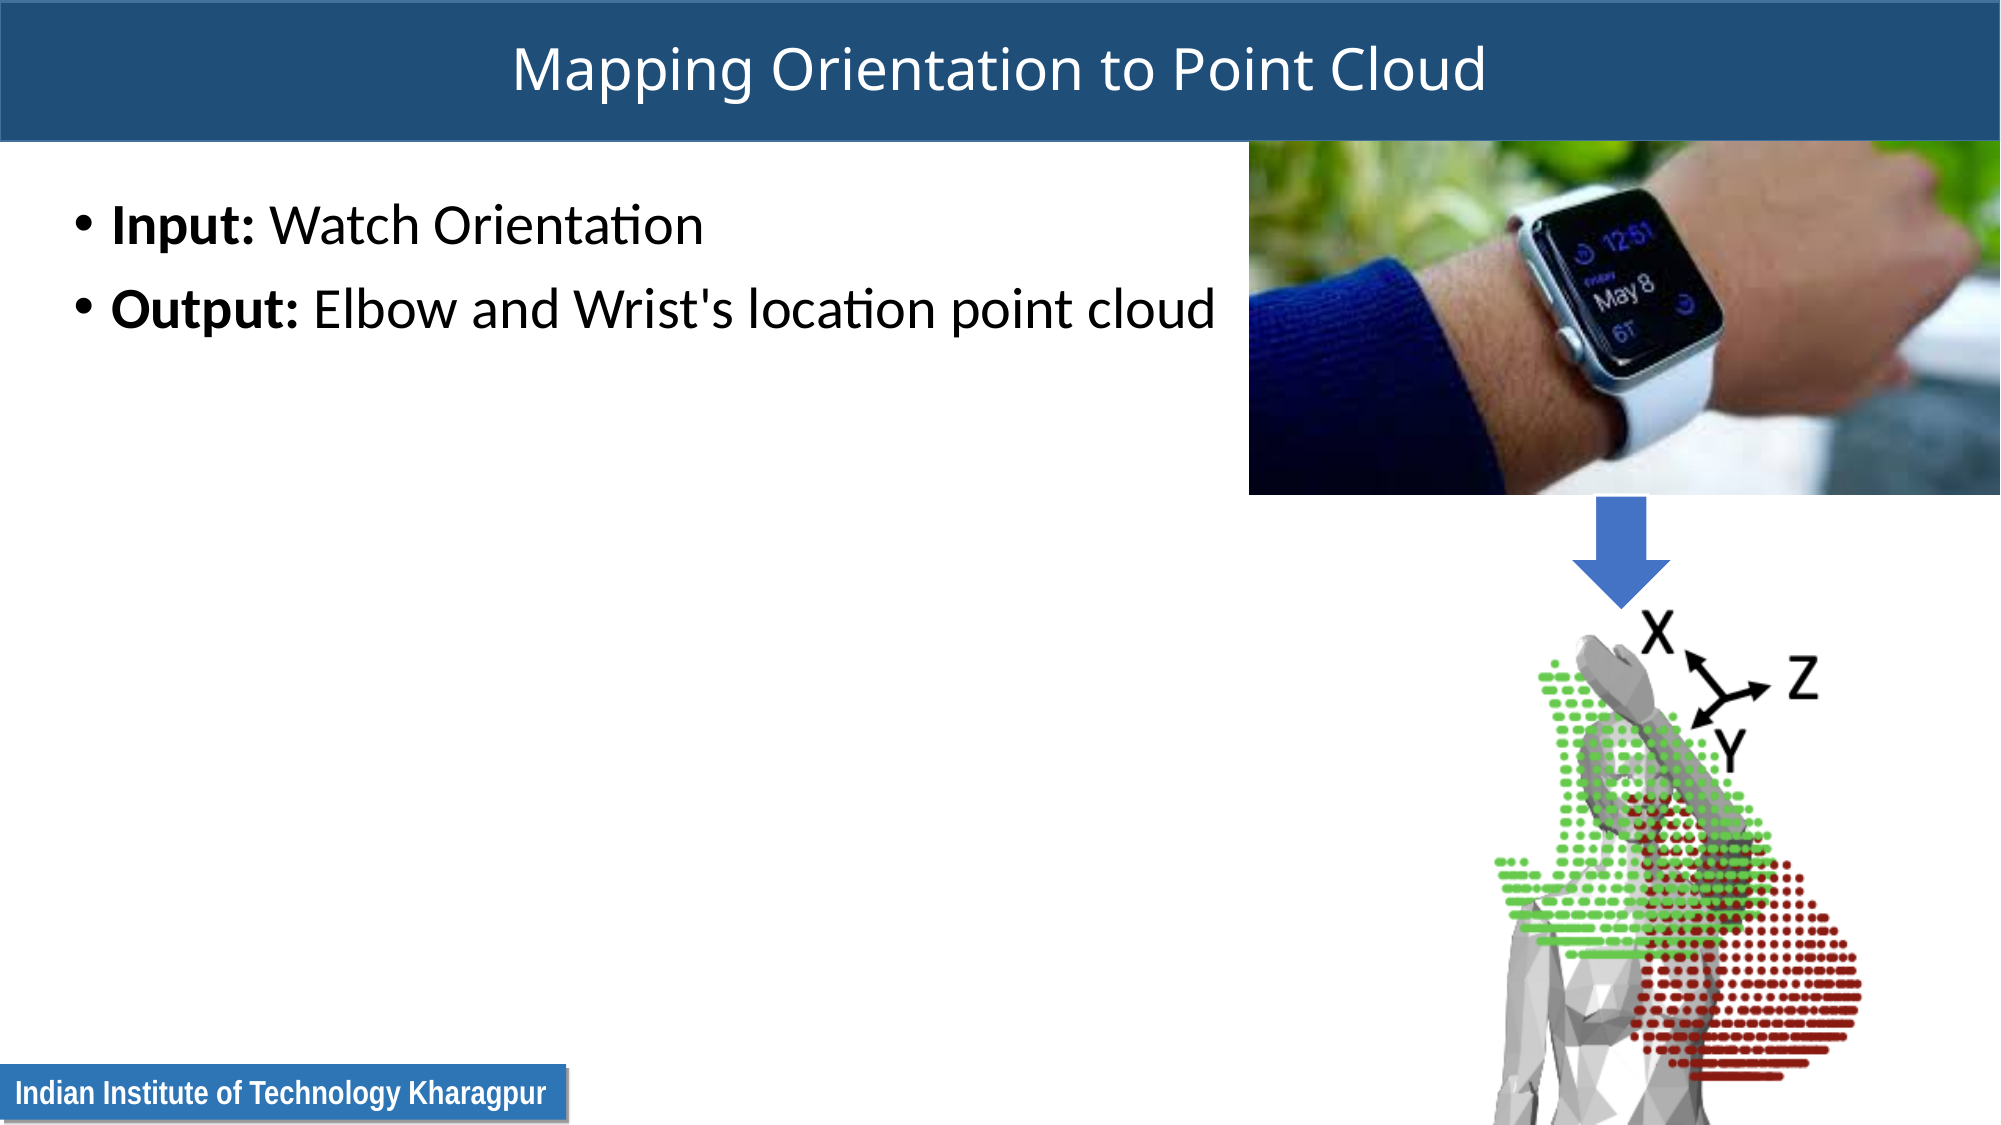

Mapping Orientation to Point Cloud
# Input: Watch Orientation
Output: Elbow and Wrist's location point cloud